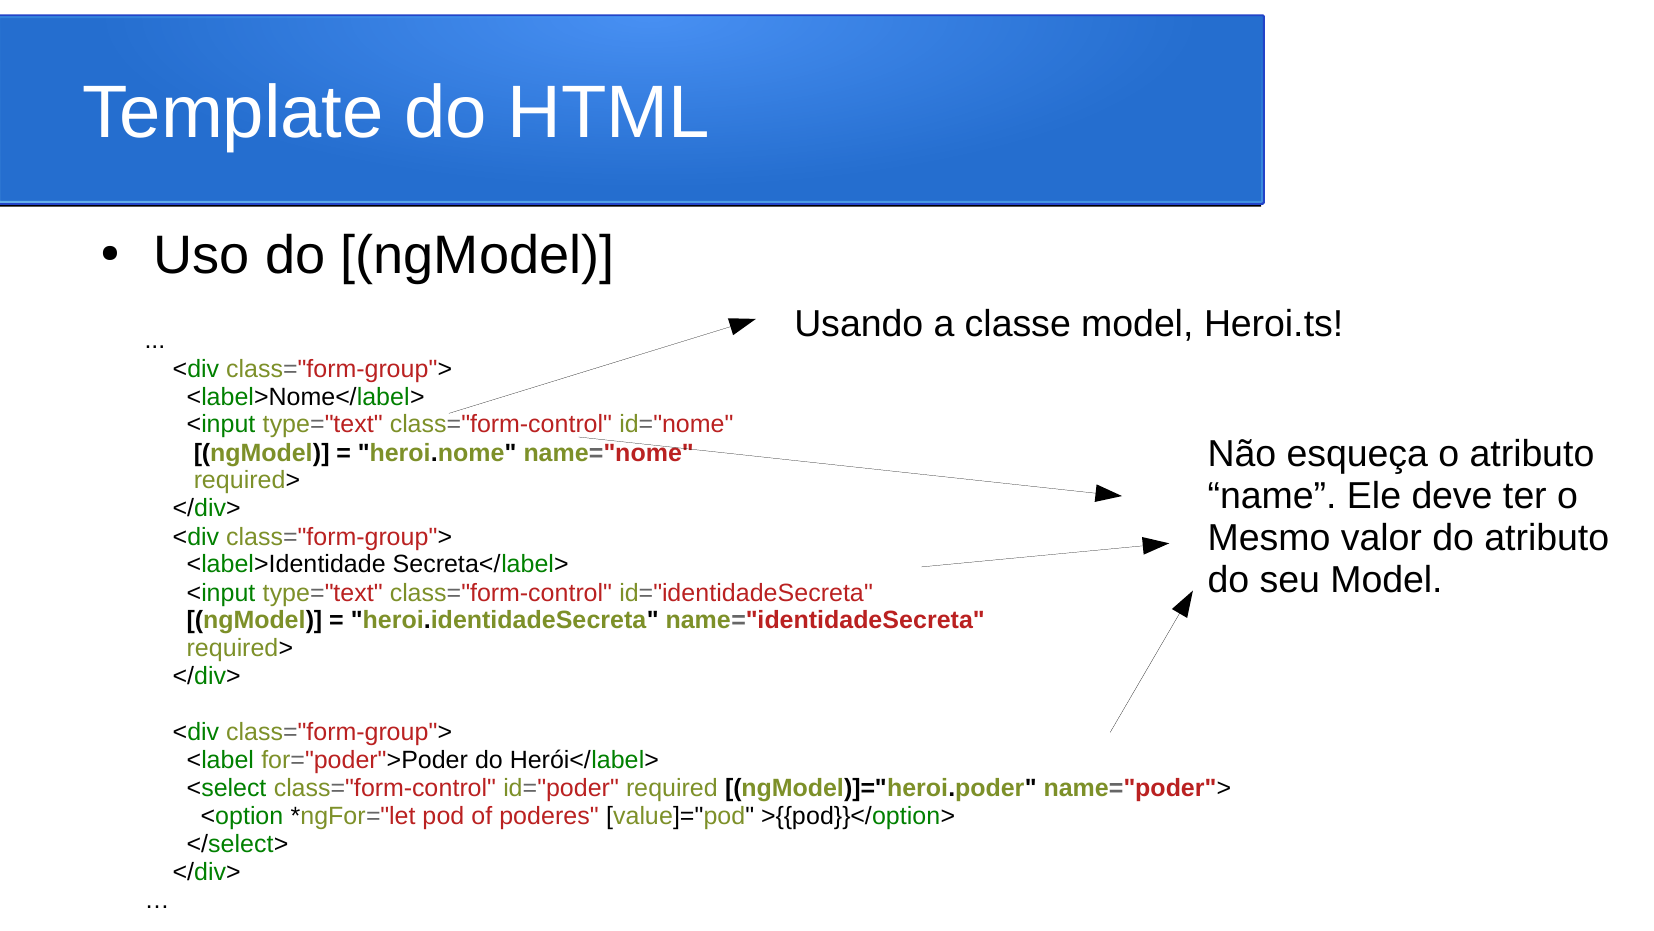

# Template do HTML
Uso do [(ngModel)]
Usando a classe model, Heroi.ts!
...
 <div class="form-group">
 <label>Nome</label>
 <input type="text" class="form-control" id="nome"
 [(ngModel)] = "heroi.nome" name="nome"
 required>
 </div>
 <div class="form-group">
 <label>Identidade Secreta</label>
 <input type="text" class="form-control" id="identidadeSecreta"
 [(ngModel)] = "heroi.identidadeSecreta" name="identidadeSecreta"
 required>
 </div>
 <div class="form-group">
 <label for="poder">Poder do Herói</label>
 <select class="form-control" id="poder" required [(ngModel)]="heroi.poder" name="poder">
 <option *ngFor="let pod of poderes" [value]="pod" >{{pod}}</option>
 </select>
 </div>
…
Não esqueça o atributo
“name”. Ele deve ter o
Mesmo valor do atributo
do seu Model.